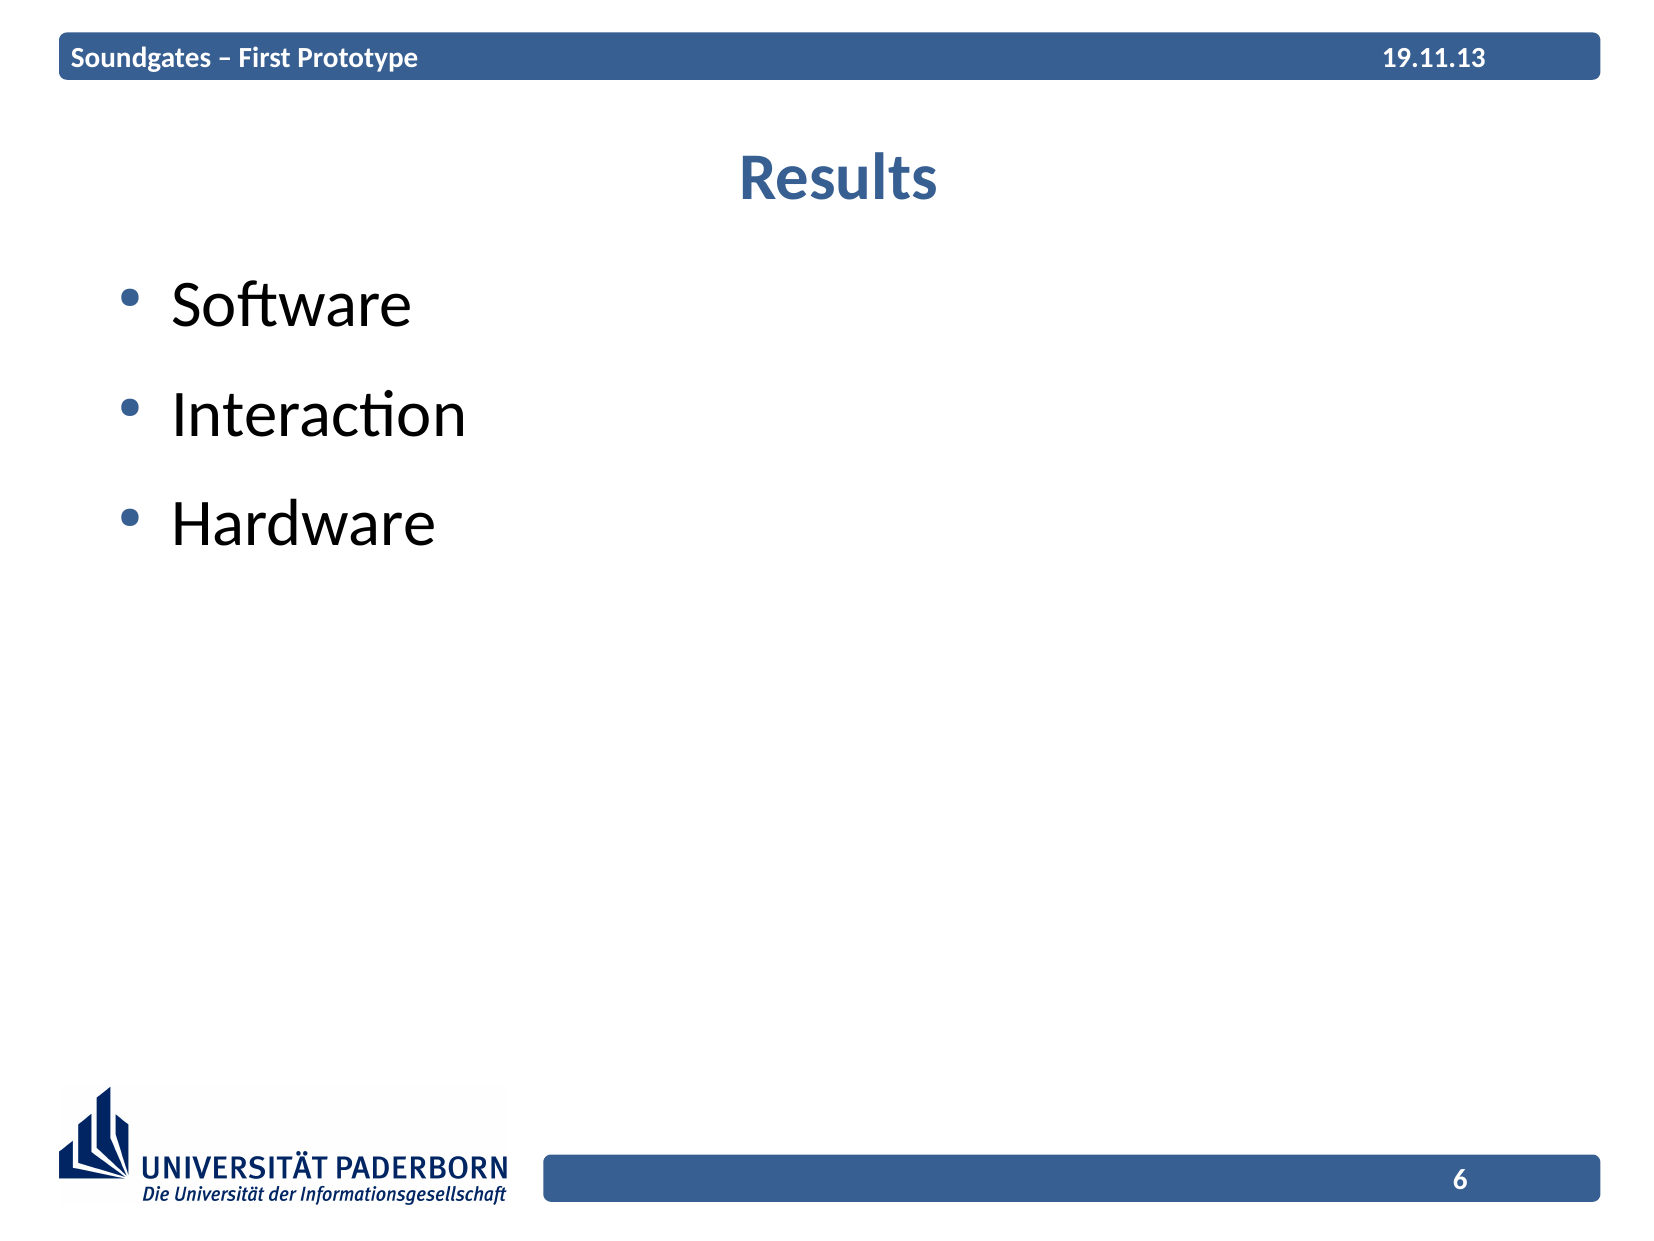

Soundgates – First Prototype
19.11.13
# Results
Software
Interaction
Hardware
5